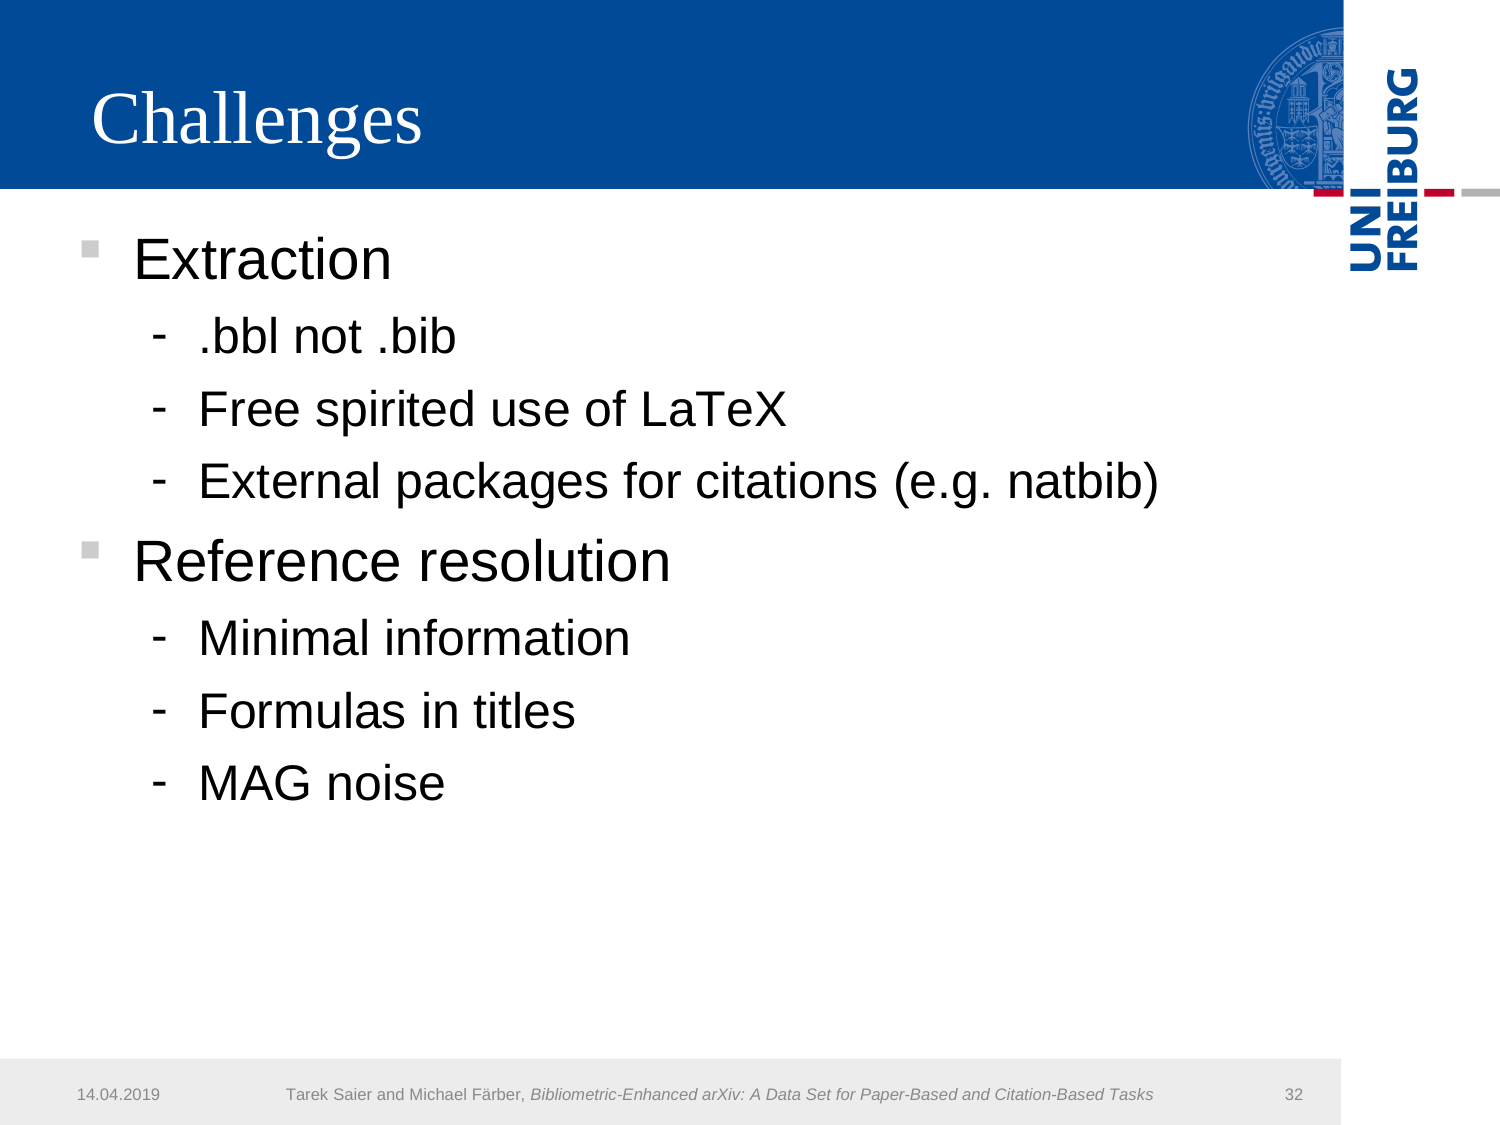

# Challenges
Extraction
.bbl not .bib
Free spirited use of LaTeX
External packages for citations (e.g. natbib)
Reference resolution
Minimal information
Formulas in titles
MAG noise
Präsentationstitel
32